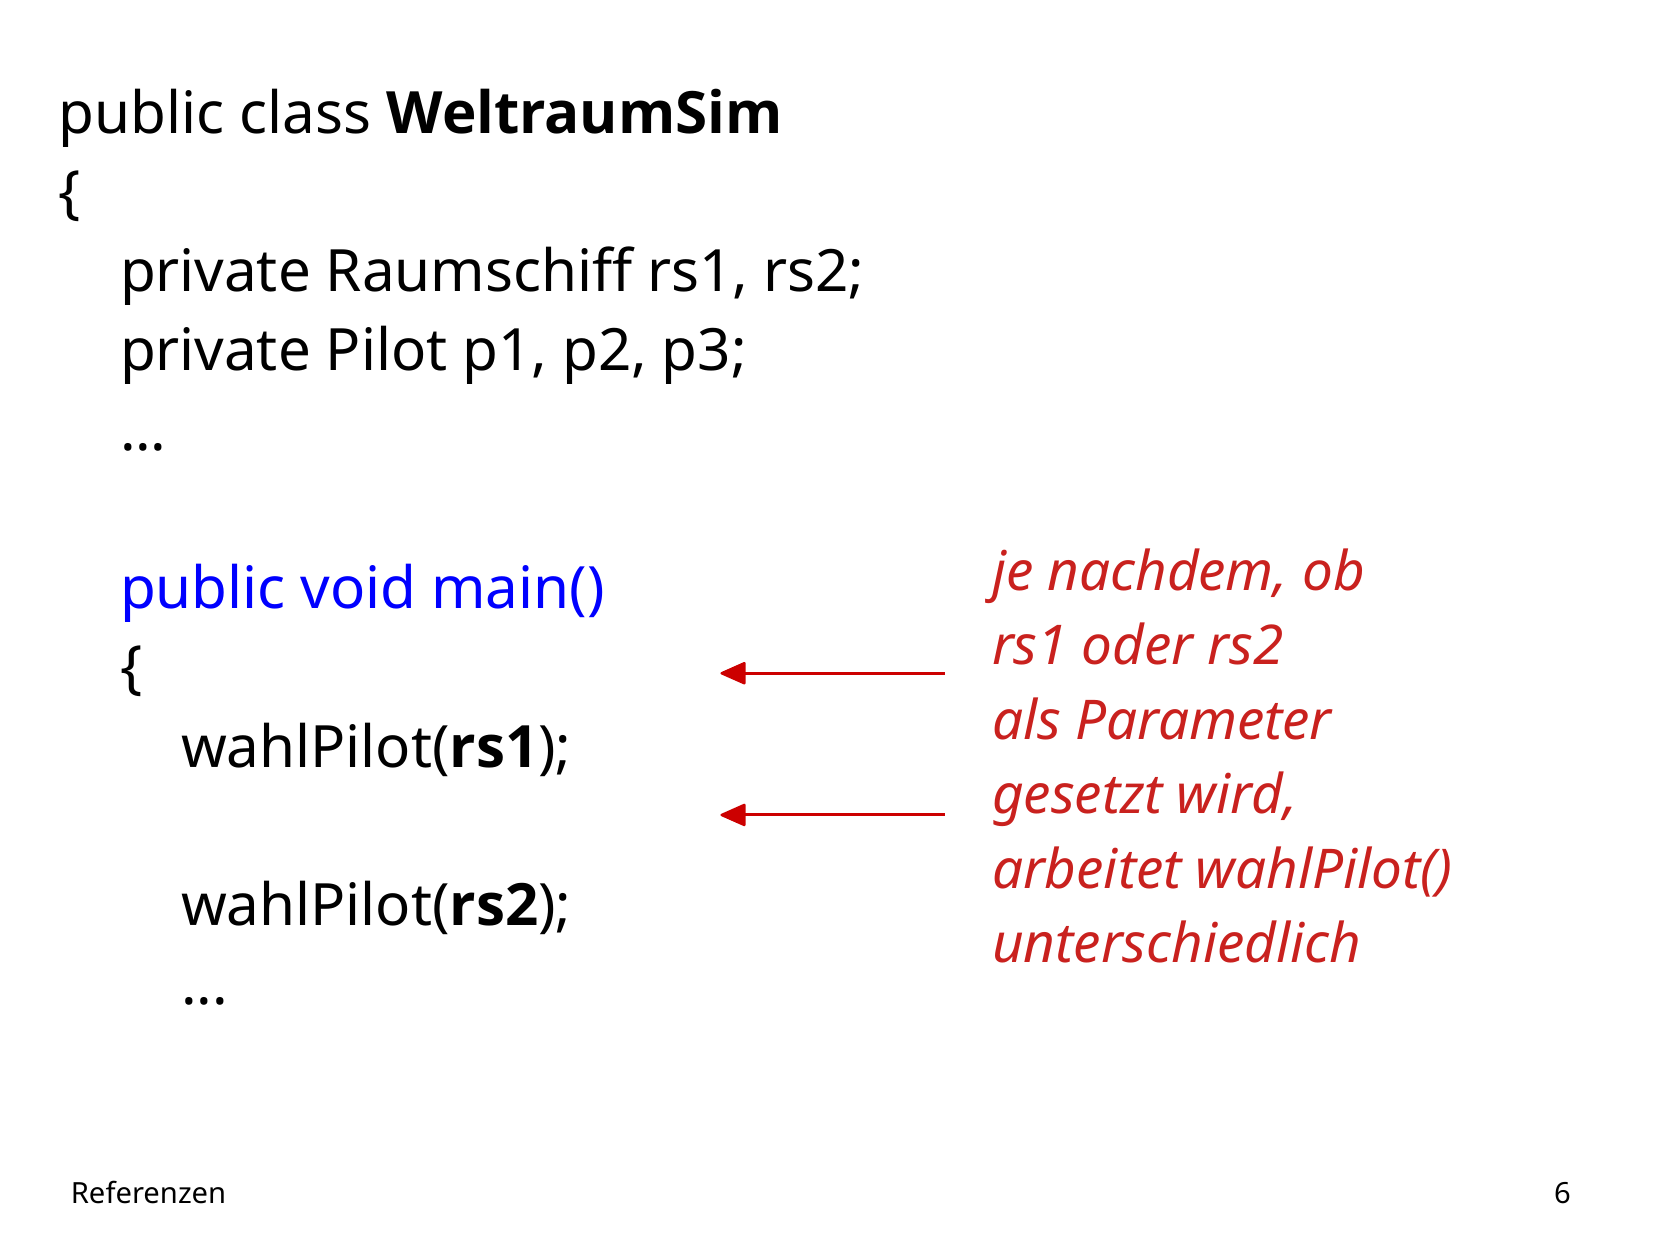

# public class WeltraumSim
{
 private Raumschiff rs1, rs2;
 private Pilot p1, p2, p3;
 ...
 public void main()
 {
 wahlPilot(rs1);
 wahlPilot(rs2);
 ...
je nachdem, ob
rs1 oder rs2
als Parameter
gesetzt wird,
arbeitet wahlPilot()
unterschiedlich
Referenzen
6